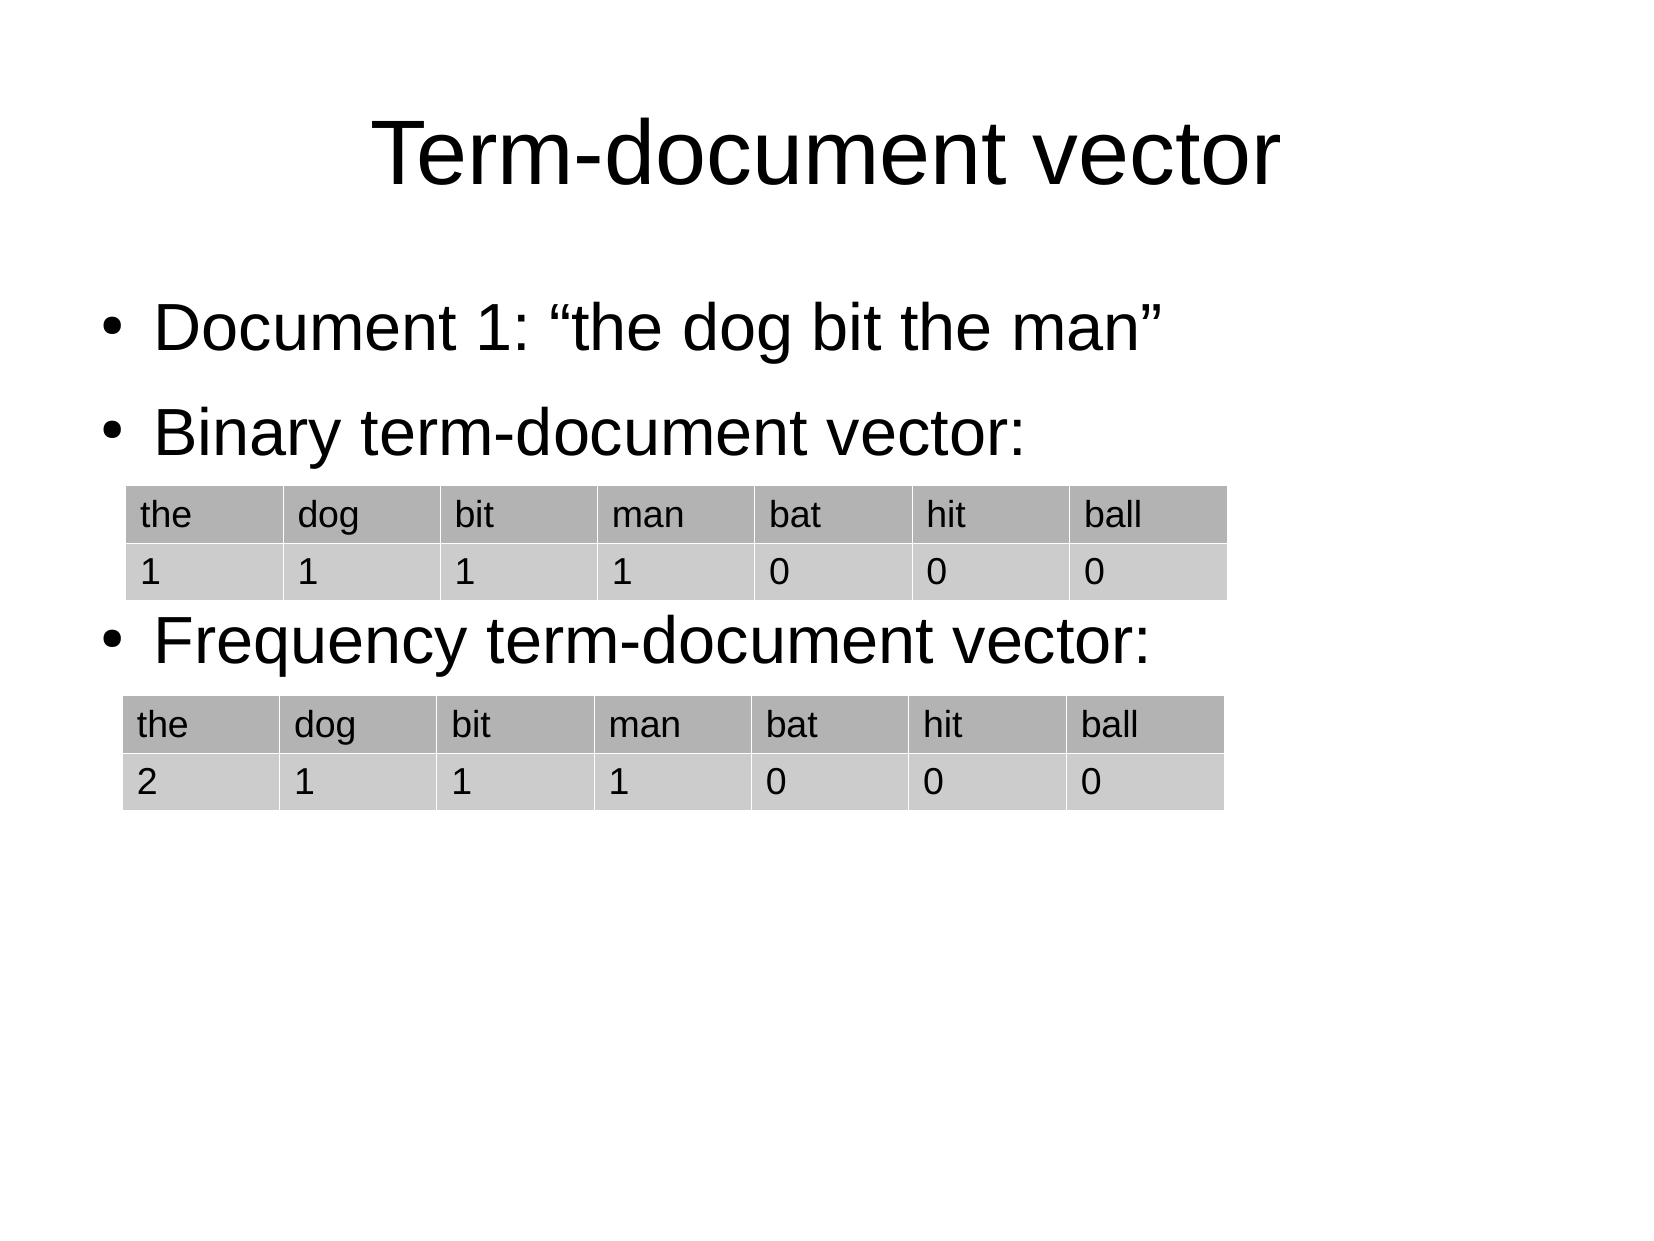

# Term-document vector
Document 1: “the dog bit the man”
Binary term-document vector:
Frequency term-document vector:
| the | dog | bit | man | bat | hit | ball |
| --- | --- | --- | --- | --- | --- | --- |
| 1 | 1 | 1 | 1 | 0 | 0 | 0 |
| the | dog | bit | man | bat | hit | ball |
| --- | --- | --- | --- | --- | --- | --- |
| 2 | 1 | 1 | 1 | 0 | 0 | 0 |